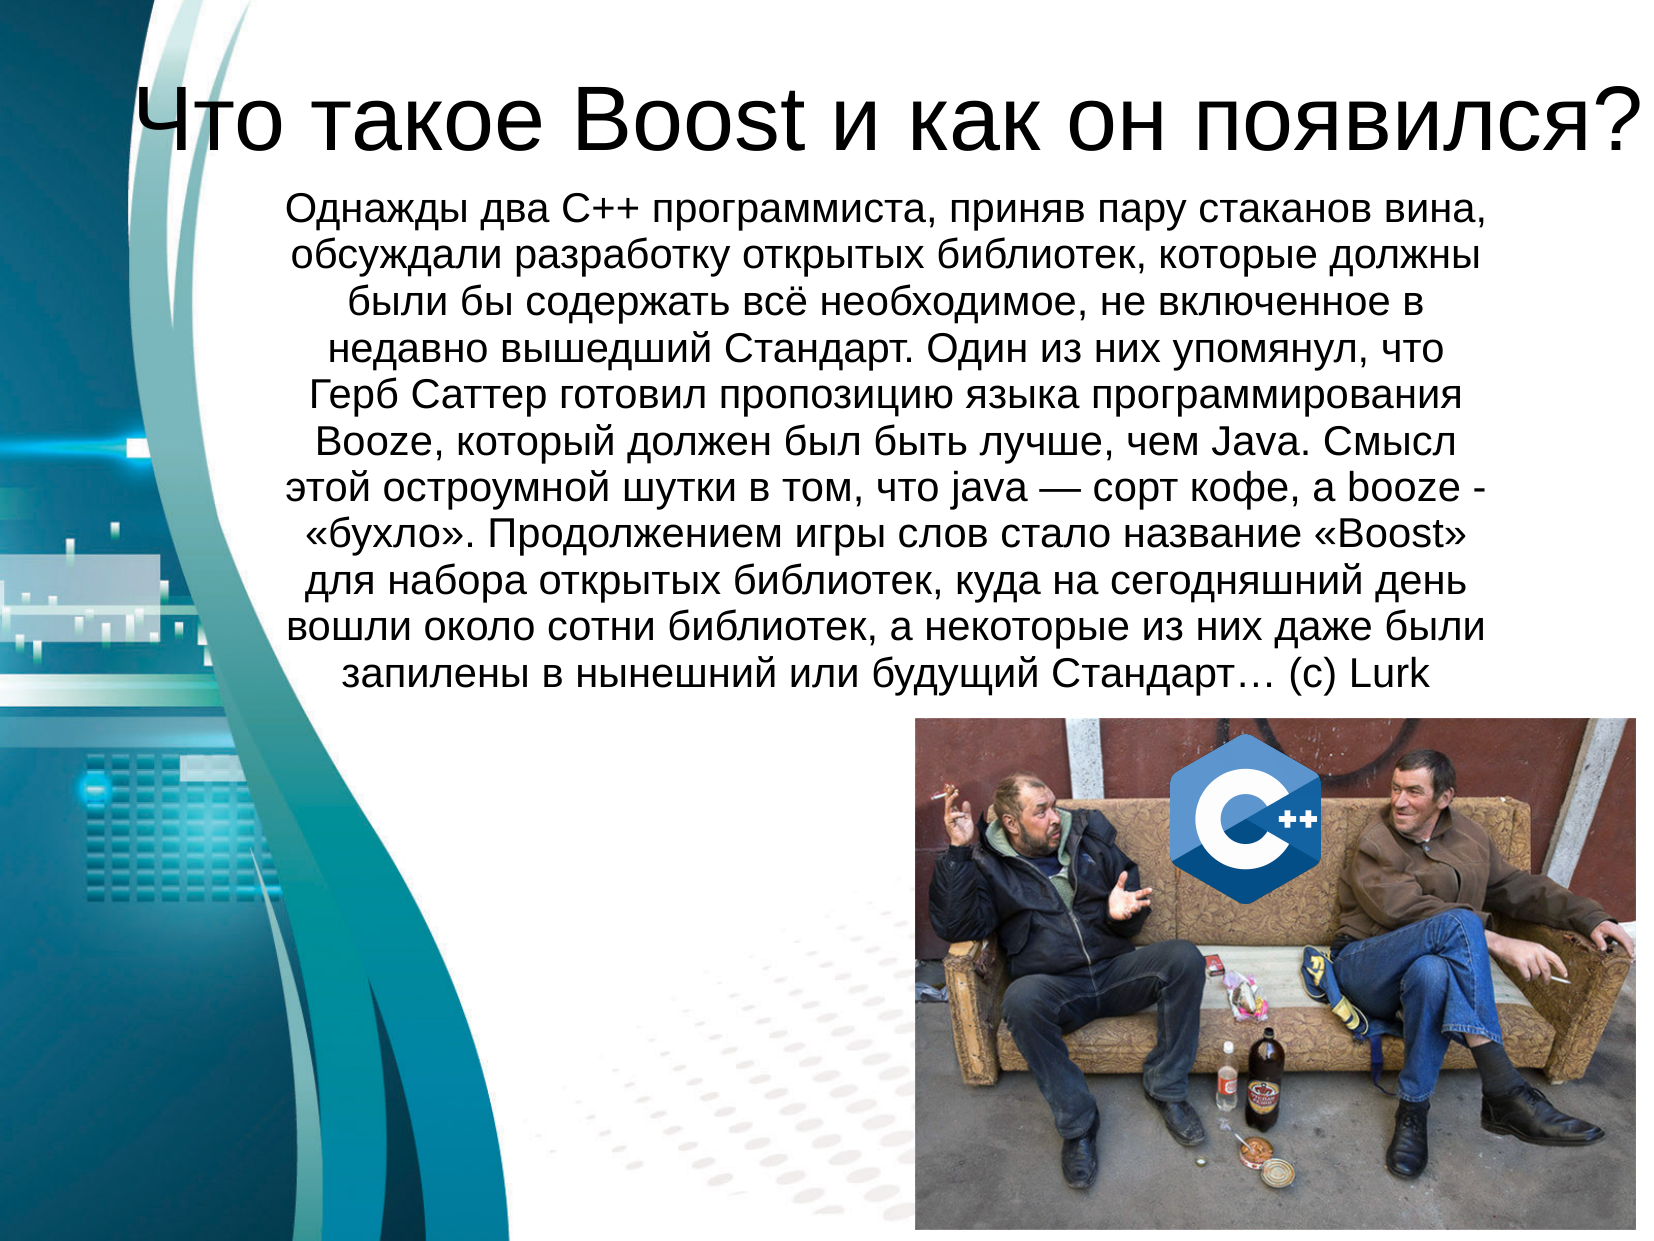

# Что такое Boost и как он появился?
Однажды два C++ программиста, приняв пару стаканов вина, обсуждали разработку открытых библиотек, которые должны были бы содержать всё необходимое, не включенное в недавно вышедший Стандарт. Один из них упомянул, что Герб Саттер готовил пропозицию языка программирования Booze, который должен был быть лучше, чем Java. Смысл этой остроумной шутки в том, что java — сорт кофе, а booze - «бухло». Продолжением игры слов стало название «Boost» для набора открытых библиотек, куда на сегодняшний день вошли около сотни библиотек, а некоторые из них даже были запилены в нынешний или будущий Стандарт… (c) Lurk